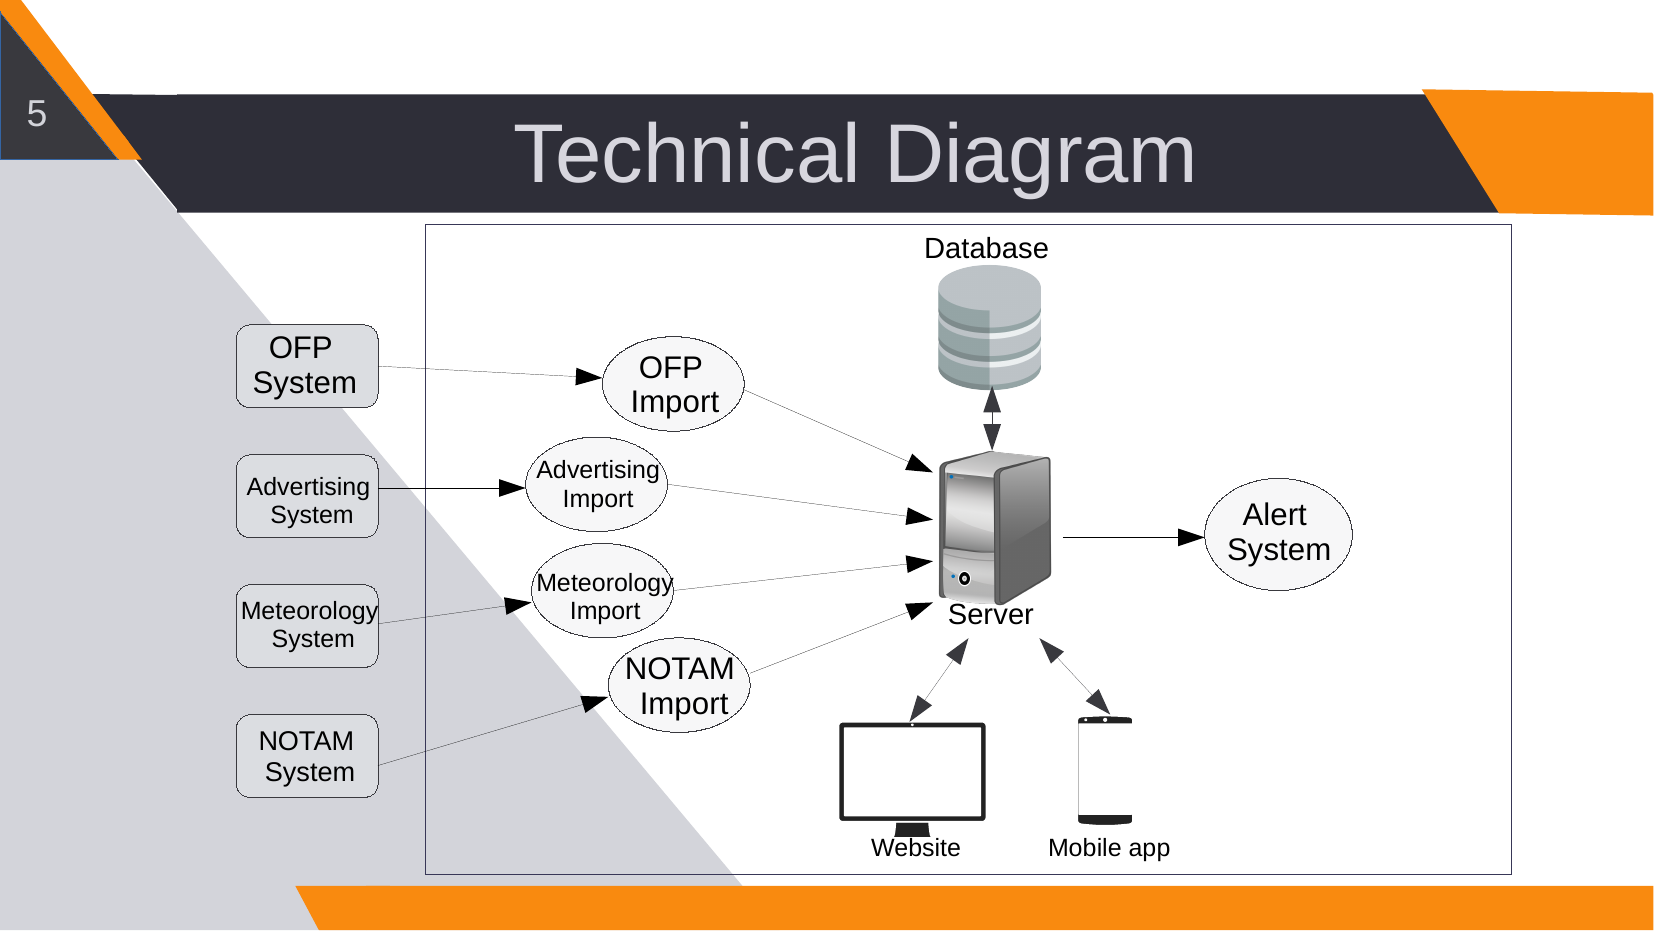

5
5
2
Technical Diagram
Database
OFP
System
OFP
Import
Advertising
Import
Advertising
System
Alert
System
Meteorology
Import
Meteorology
System
Server
NOTAM
Import
NOTAM
System
Website
Mobile app